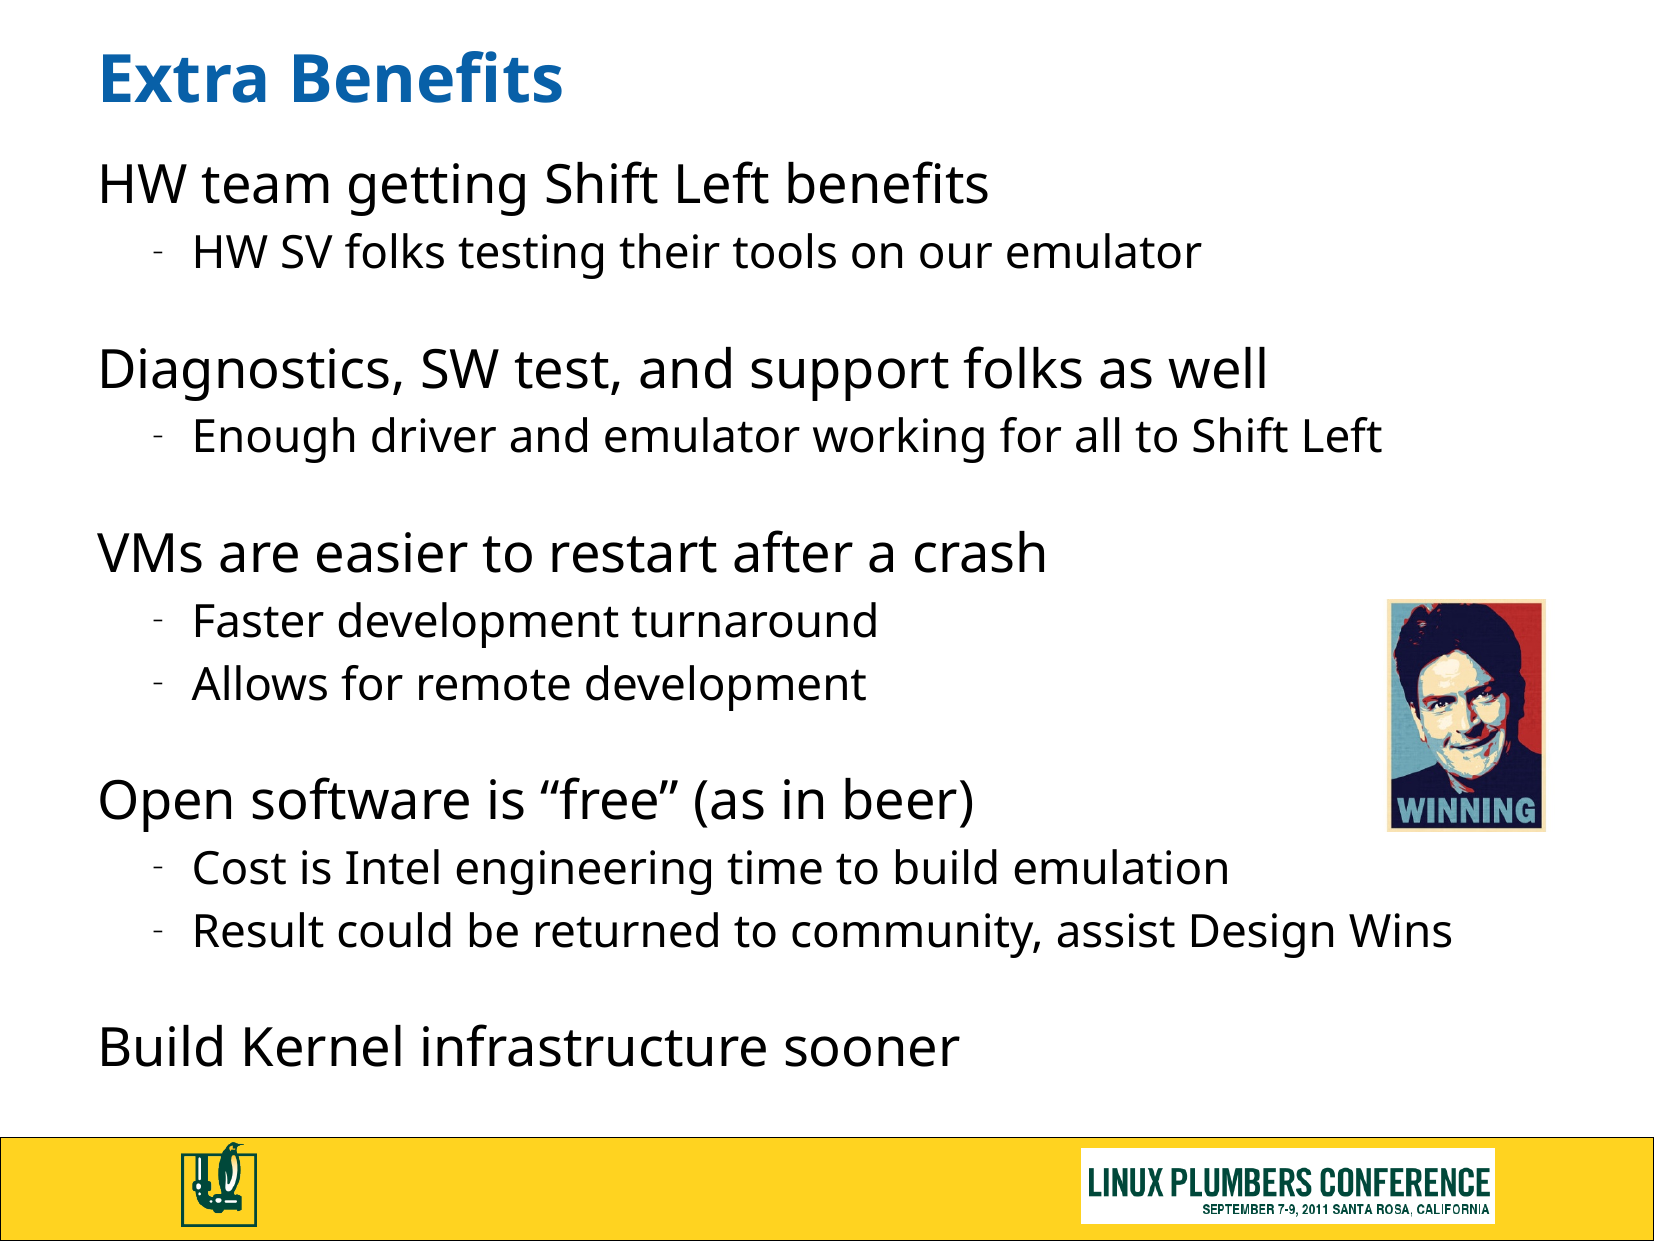

# Extra Benefits
HW team getting Shift Left benefits
HW SV folks testing their tools on our emulator
Diagnostics, SW test, and support folks as well
Enough driver and emulator working for all to Shift Left
VMs are easier to restart after a crash
Faster development turnaround
Allows for remote development
Open software is “free” (as in beer)
Cost is Intel engineering time to build emulation
Result could be returned to community, assist Design Wins
Build Kernel infrastructure sooner